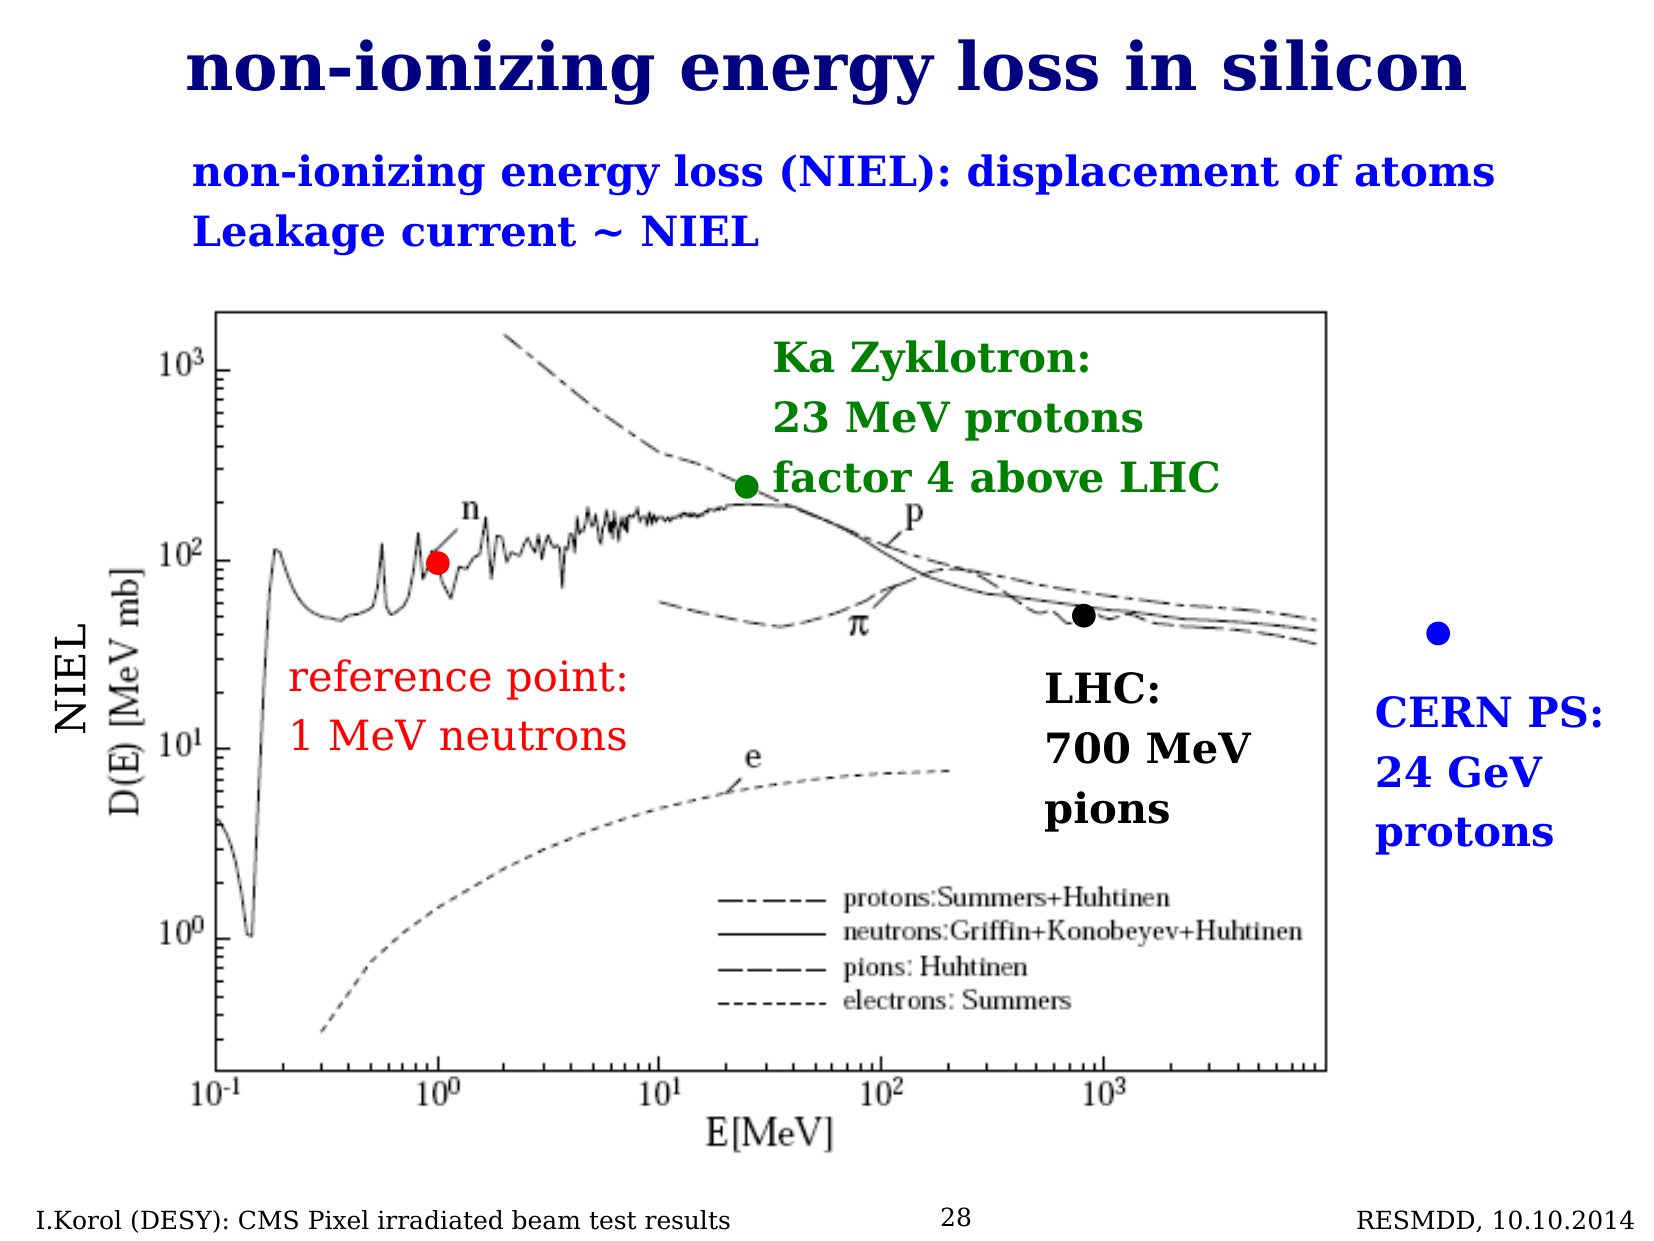

# non-ionizing energy loss in silicon
non-ionizing energy loss (NIEL): displacement of atoms
Leakage current ~ NIEL
Ka Zyklotron:
23 MeV protons
factor 4 above LHC
reference point:
1 MeV neutrons
NIEL
LHC:
700 MeV
pions
CERN PS:
24 GeV
protons